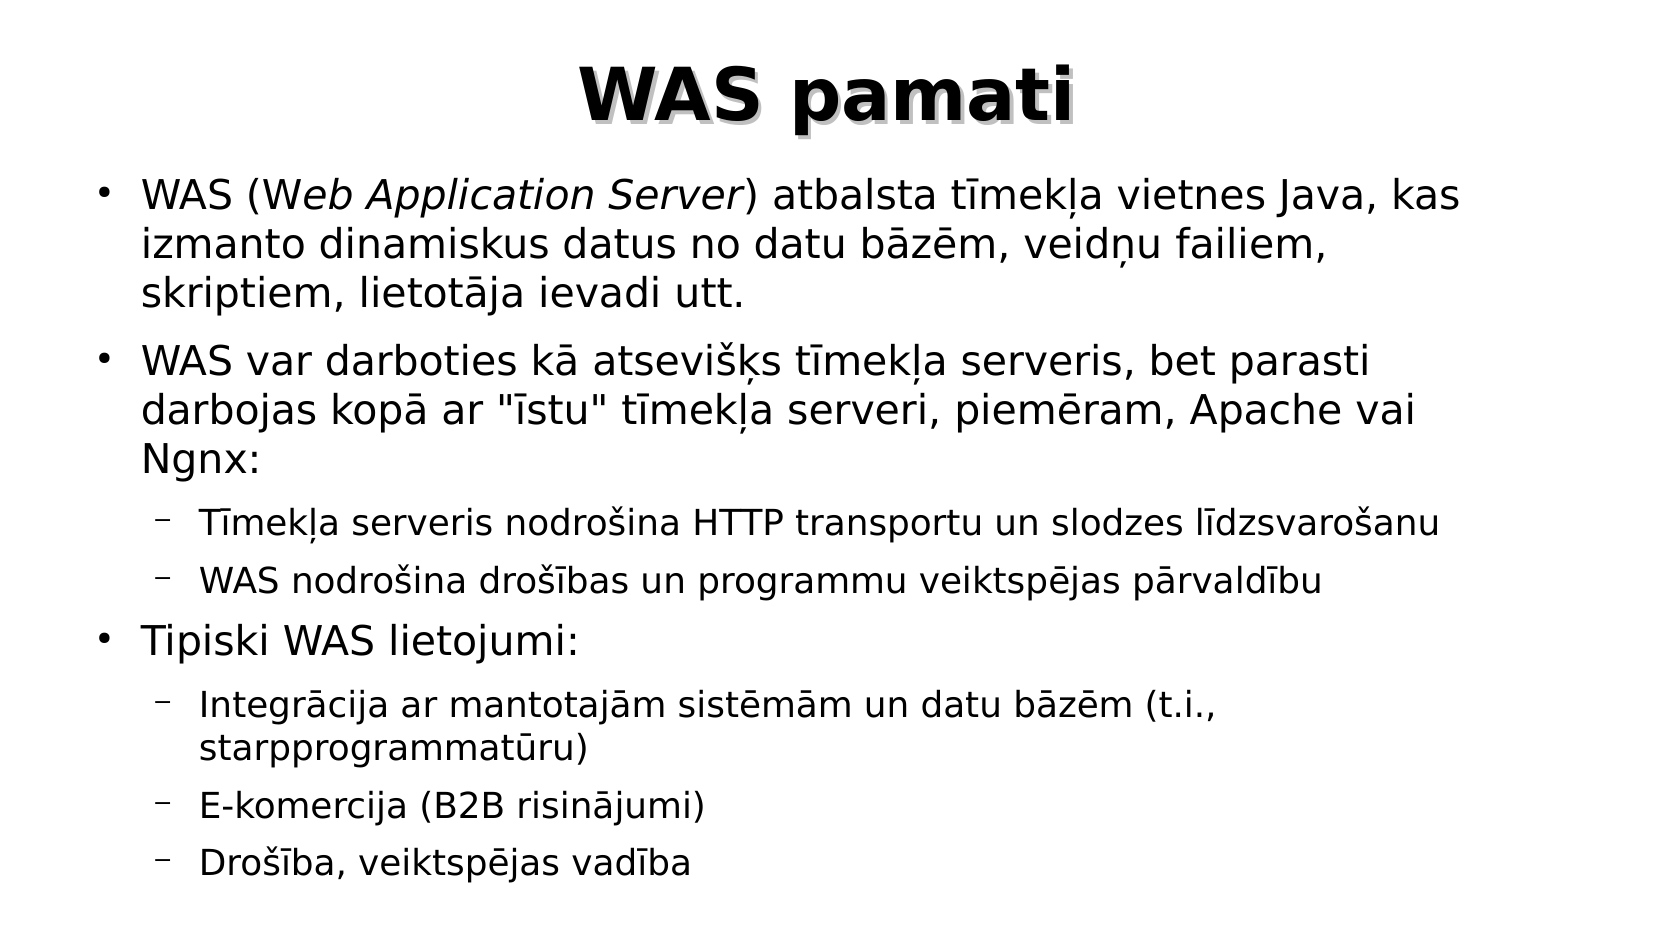

# WAS pamati
WAS (Web Application Server) atbalsta tīmekļa vietnes Java, kas izmanto dinamiskus datus no datu bāzēm, veidņu failiem, skriptiem, lietotāja ievadi utt.
WAS var darboties kā atsevišķs tīmekļa serveris, bet parasti darbojas kopā ar "īstu" tīmekļa serveri, piemēram, Apache vai Ngnx:
Tīmekļa serveris nodrošina HTTP transportu un slodzes līdzsvarošanu
WAS nodrošina drošības un programmu veiktspējas pārvaldību
Tipiski WAS lietojumi:
Integrācija ar mantotajām sistēmām un datu bāzēm (t.i., starpprogrammatūru)
E-komercija (B2B risinājumi)
Drošība, veiktspējas vadība